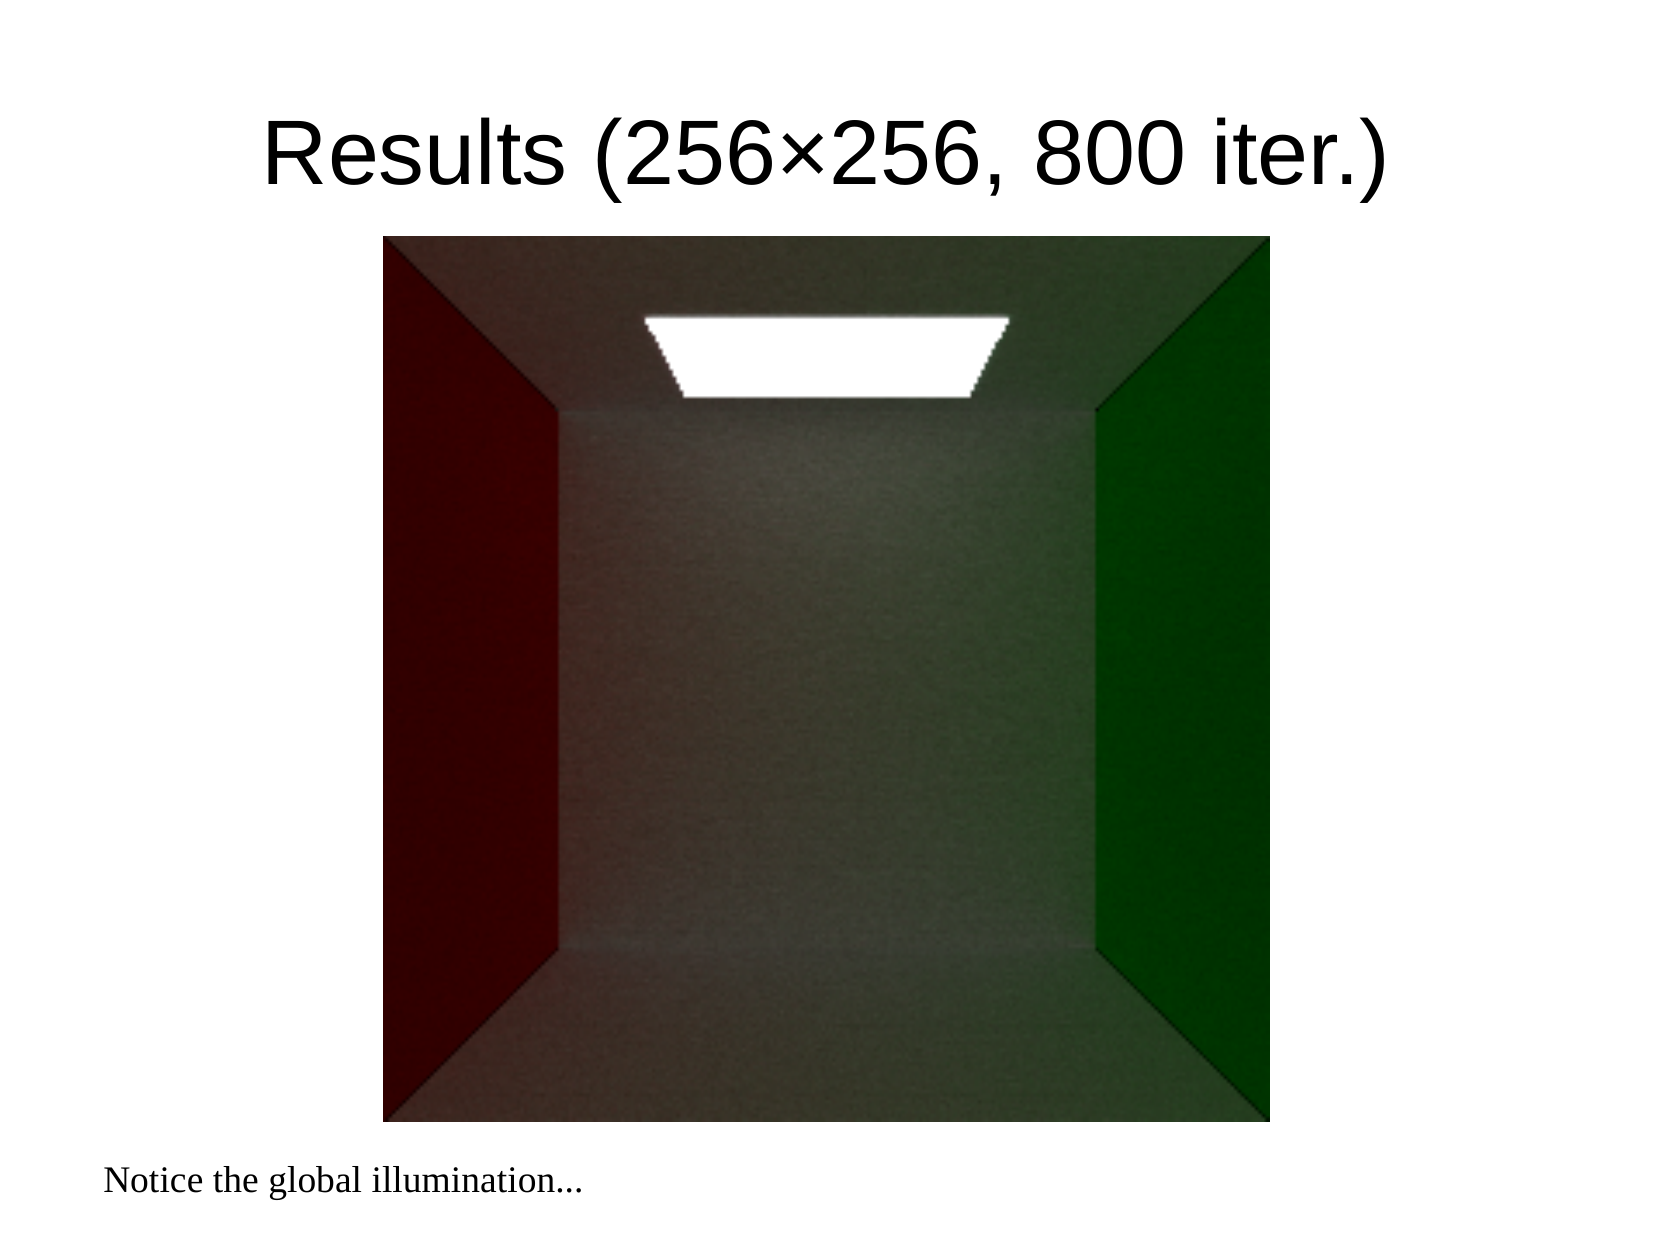

# Results (256×256, 800 iter.)
Notice the global illumination...